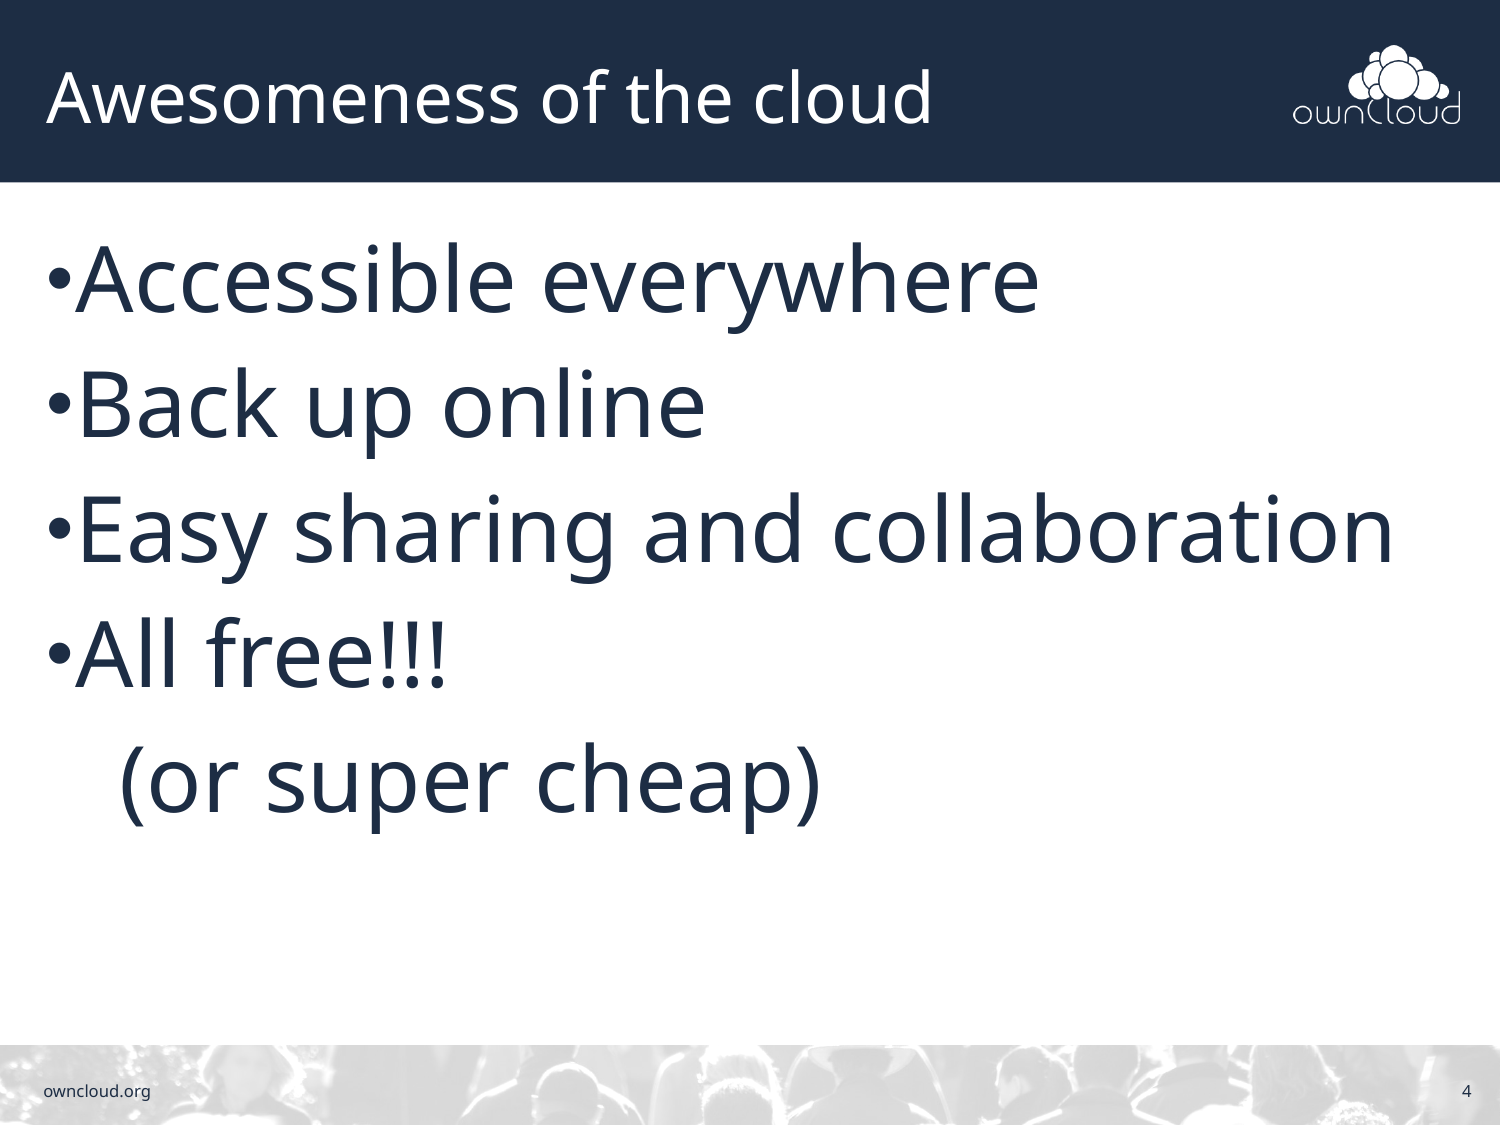

# Awesomeness of the cloud
Accessible everywhere
Back up online
Easy sharing and collaboration
All free!!!
(or super cheap)